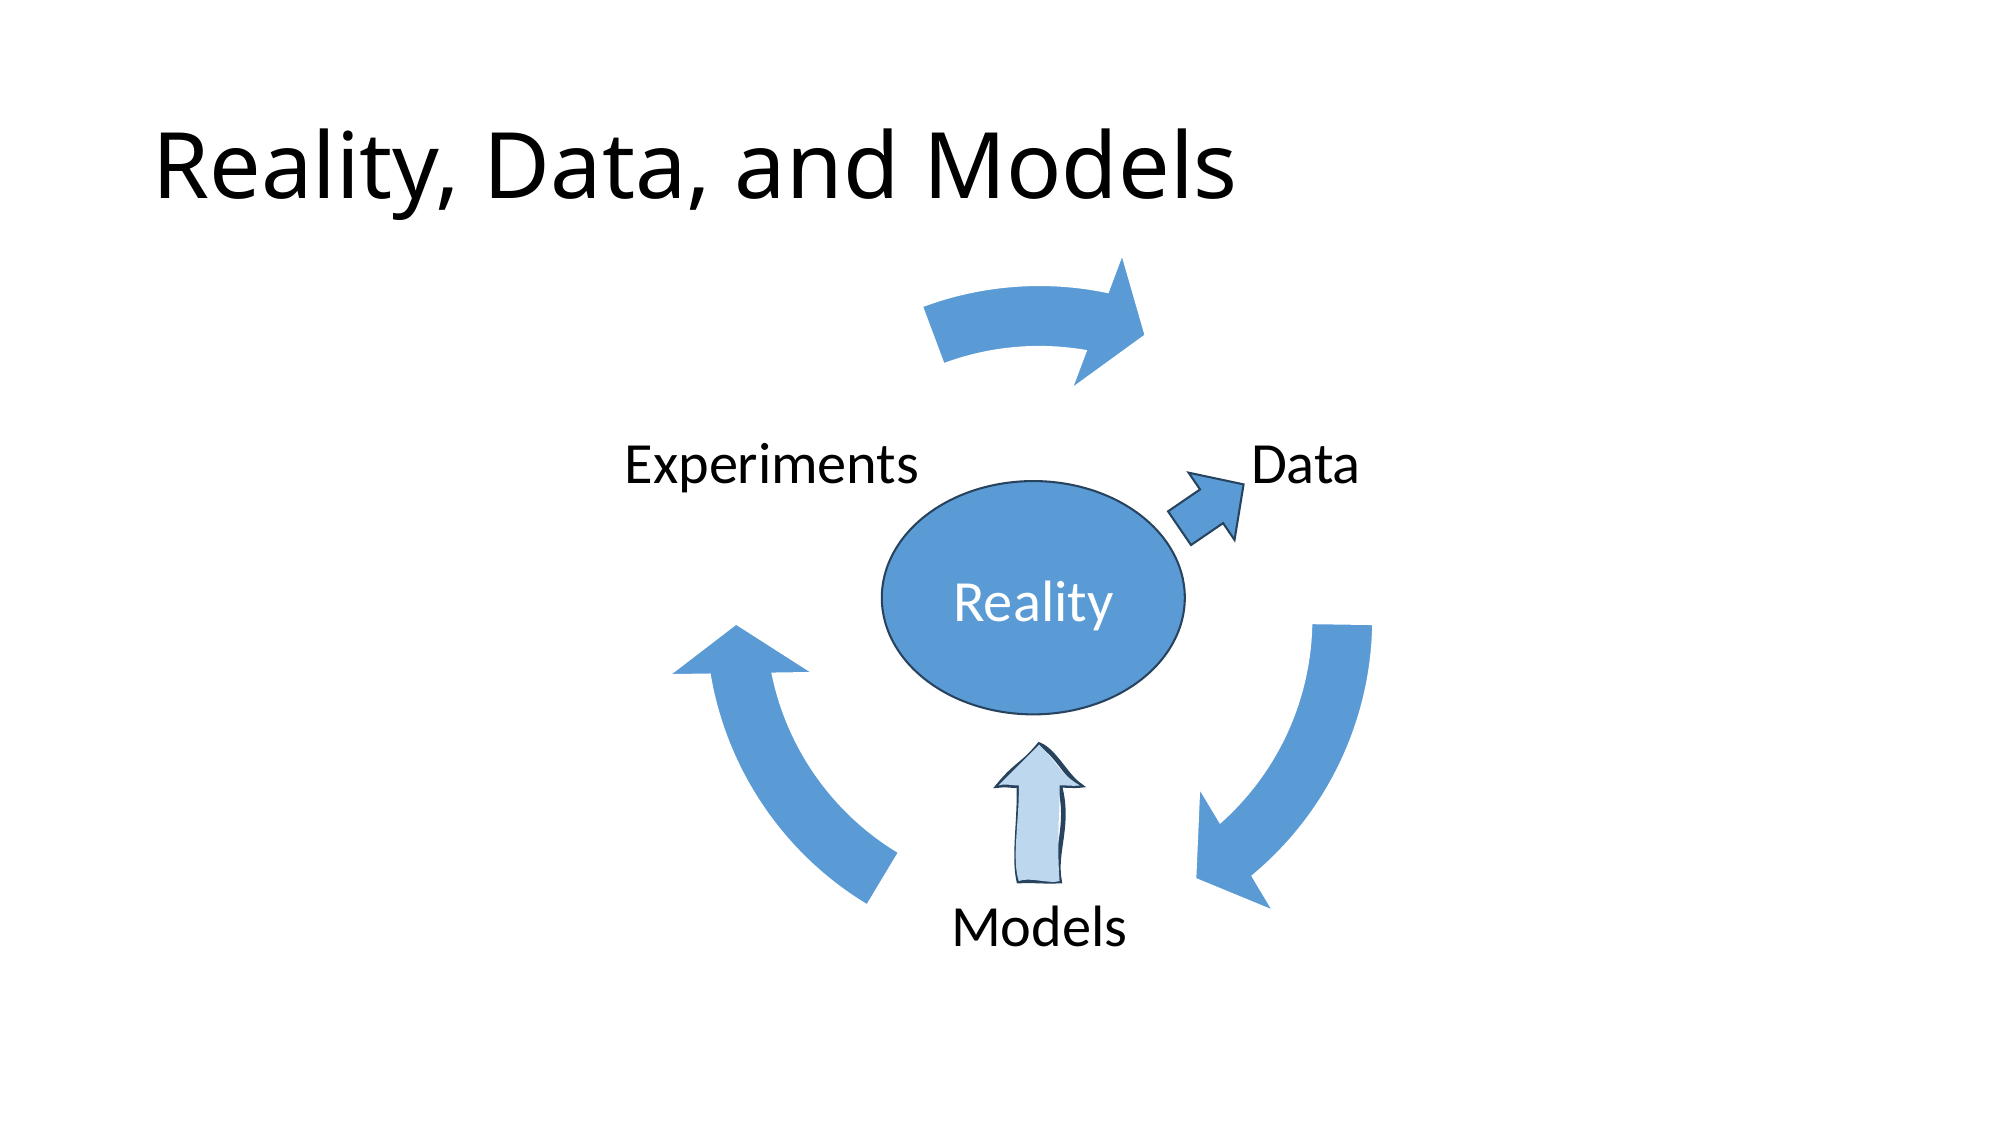

# Reality, Data, and Models
Experiments
Data
Models
Reality